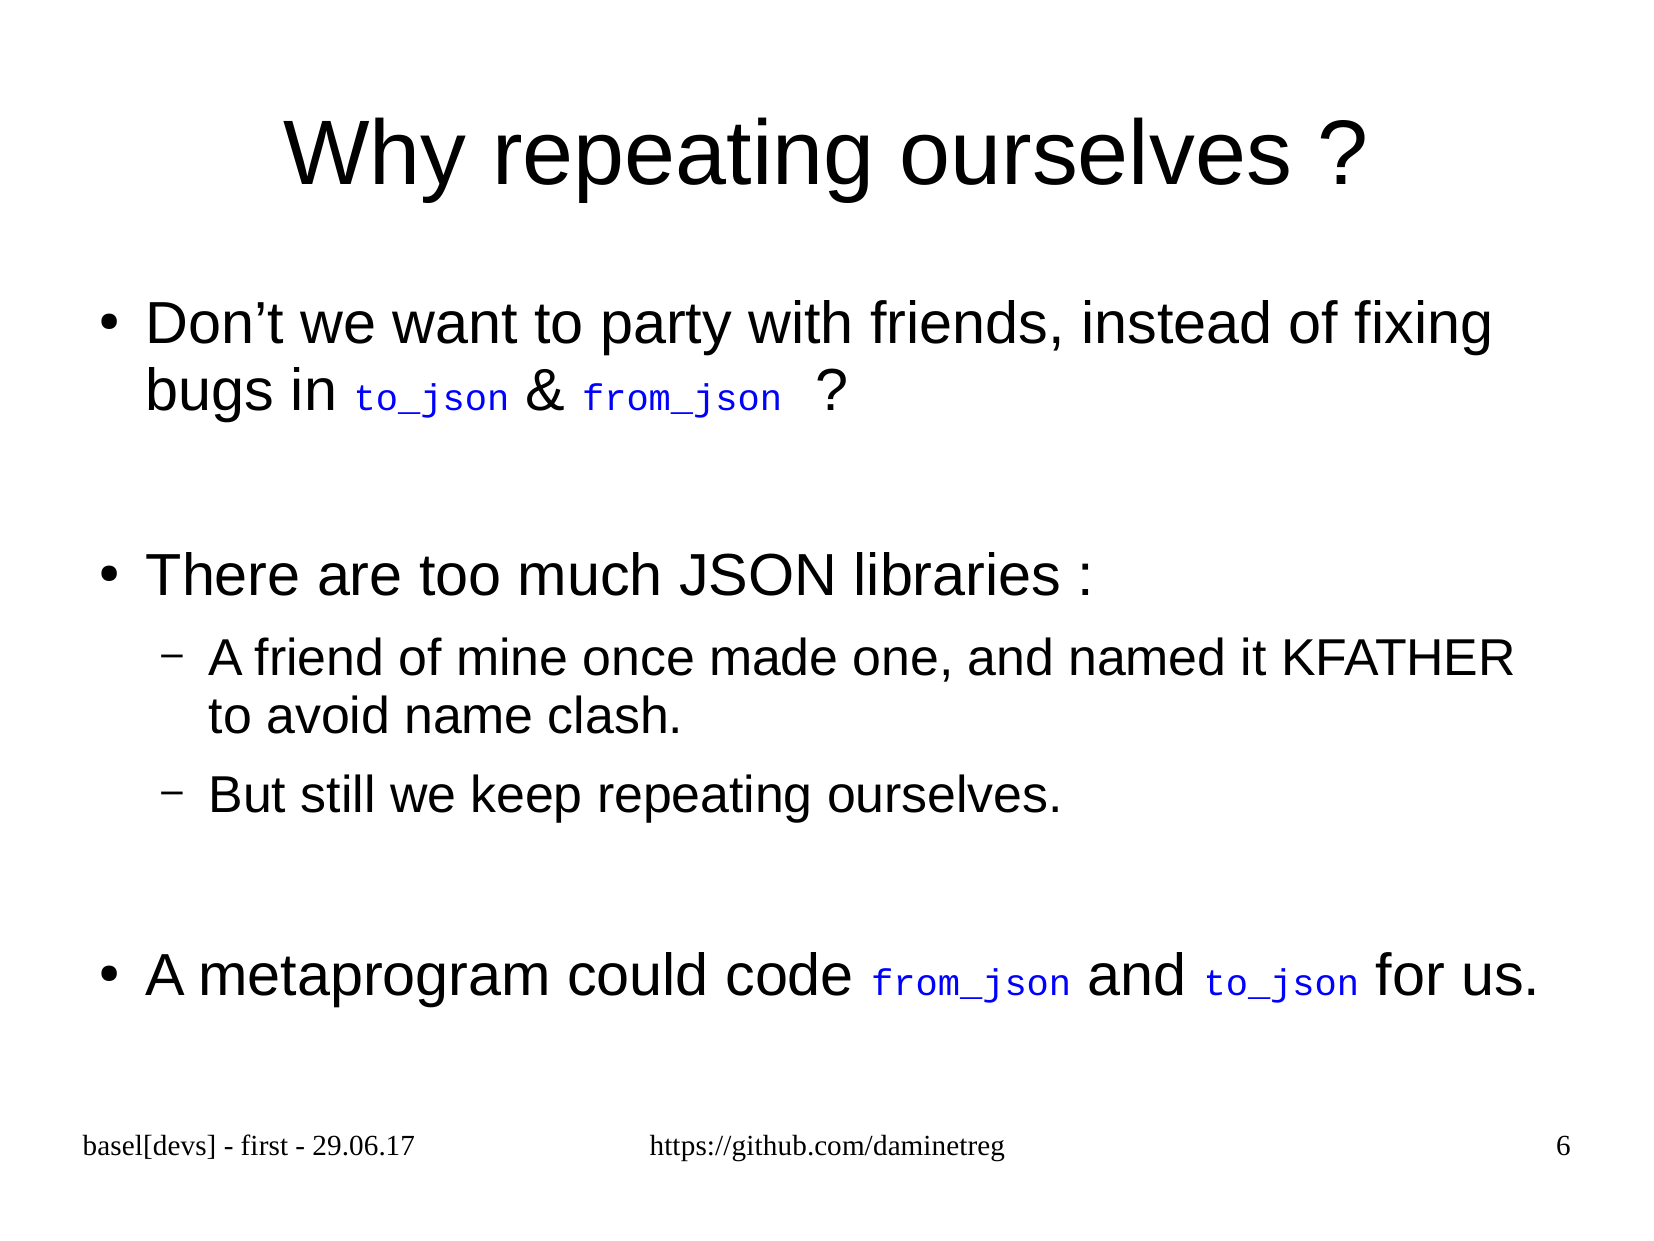

# Why repeating ourselves ?
Don’t we want to party with friends, instead of fixing bugs in to_json & from_json ?
There are too much JSON libraries :
A friend of mine once made one, and named it KFATHER to avoid name clash.
But still we keep repeating ourselves.
A metaprogram could code from_json and to_json for us.
basel[devs] - first - 29.06.17
https://github.com/daminetreg
6